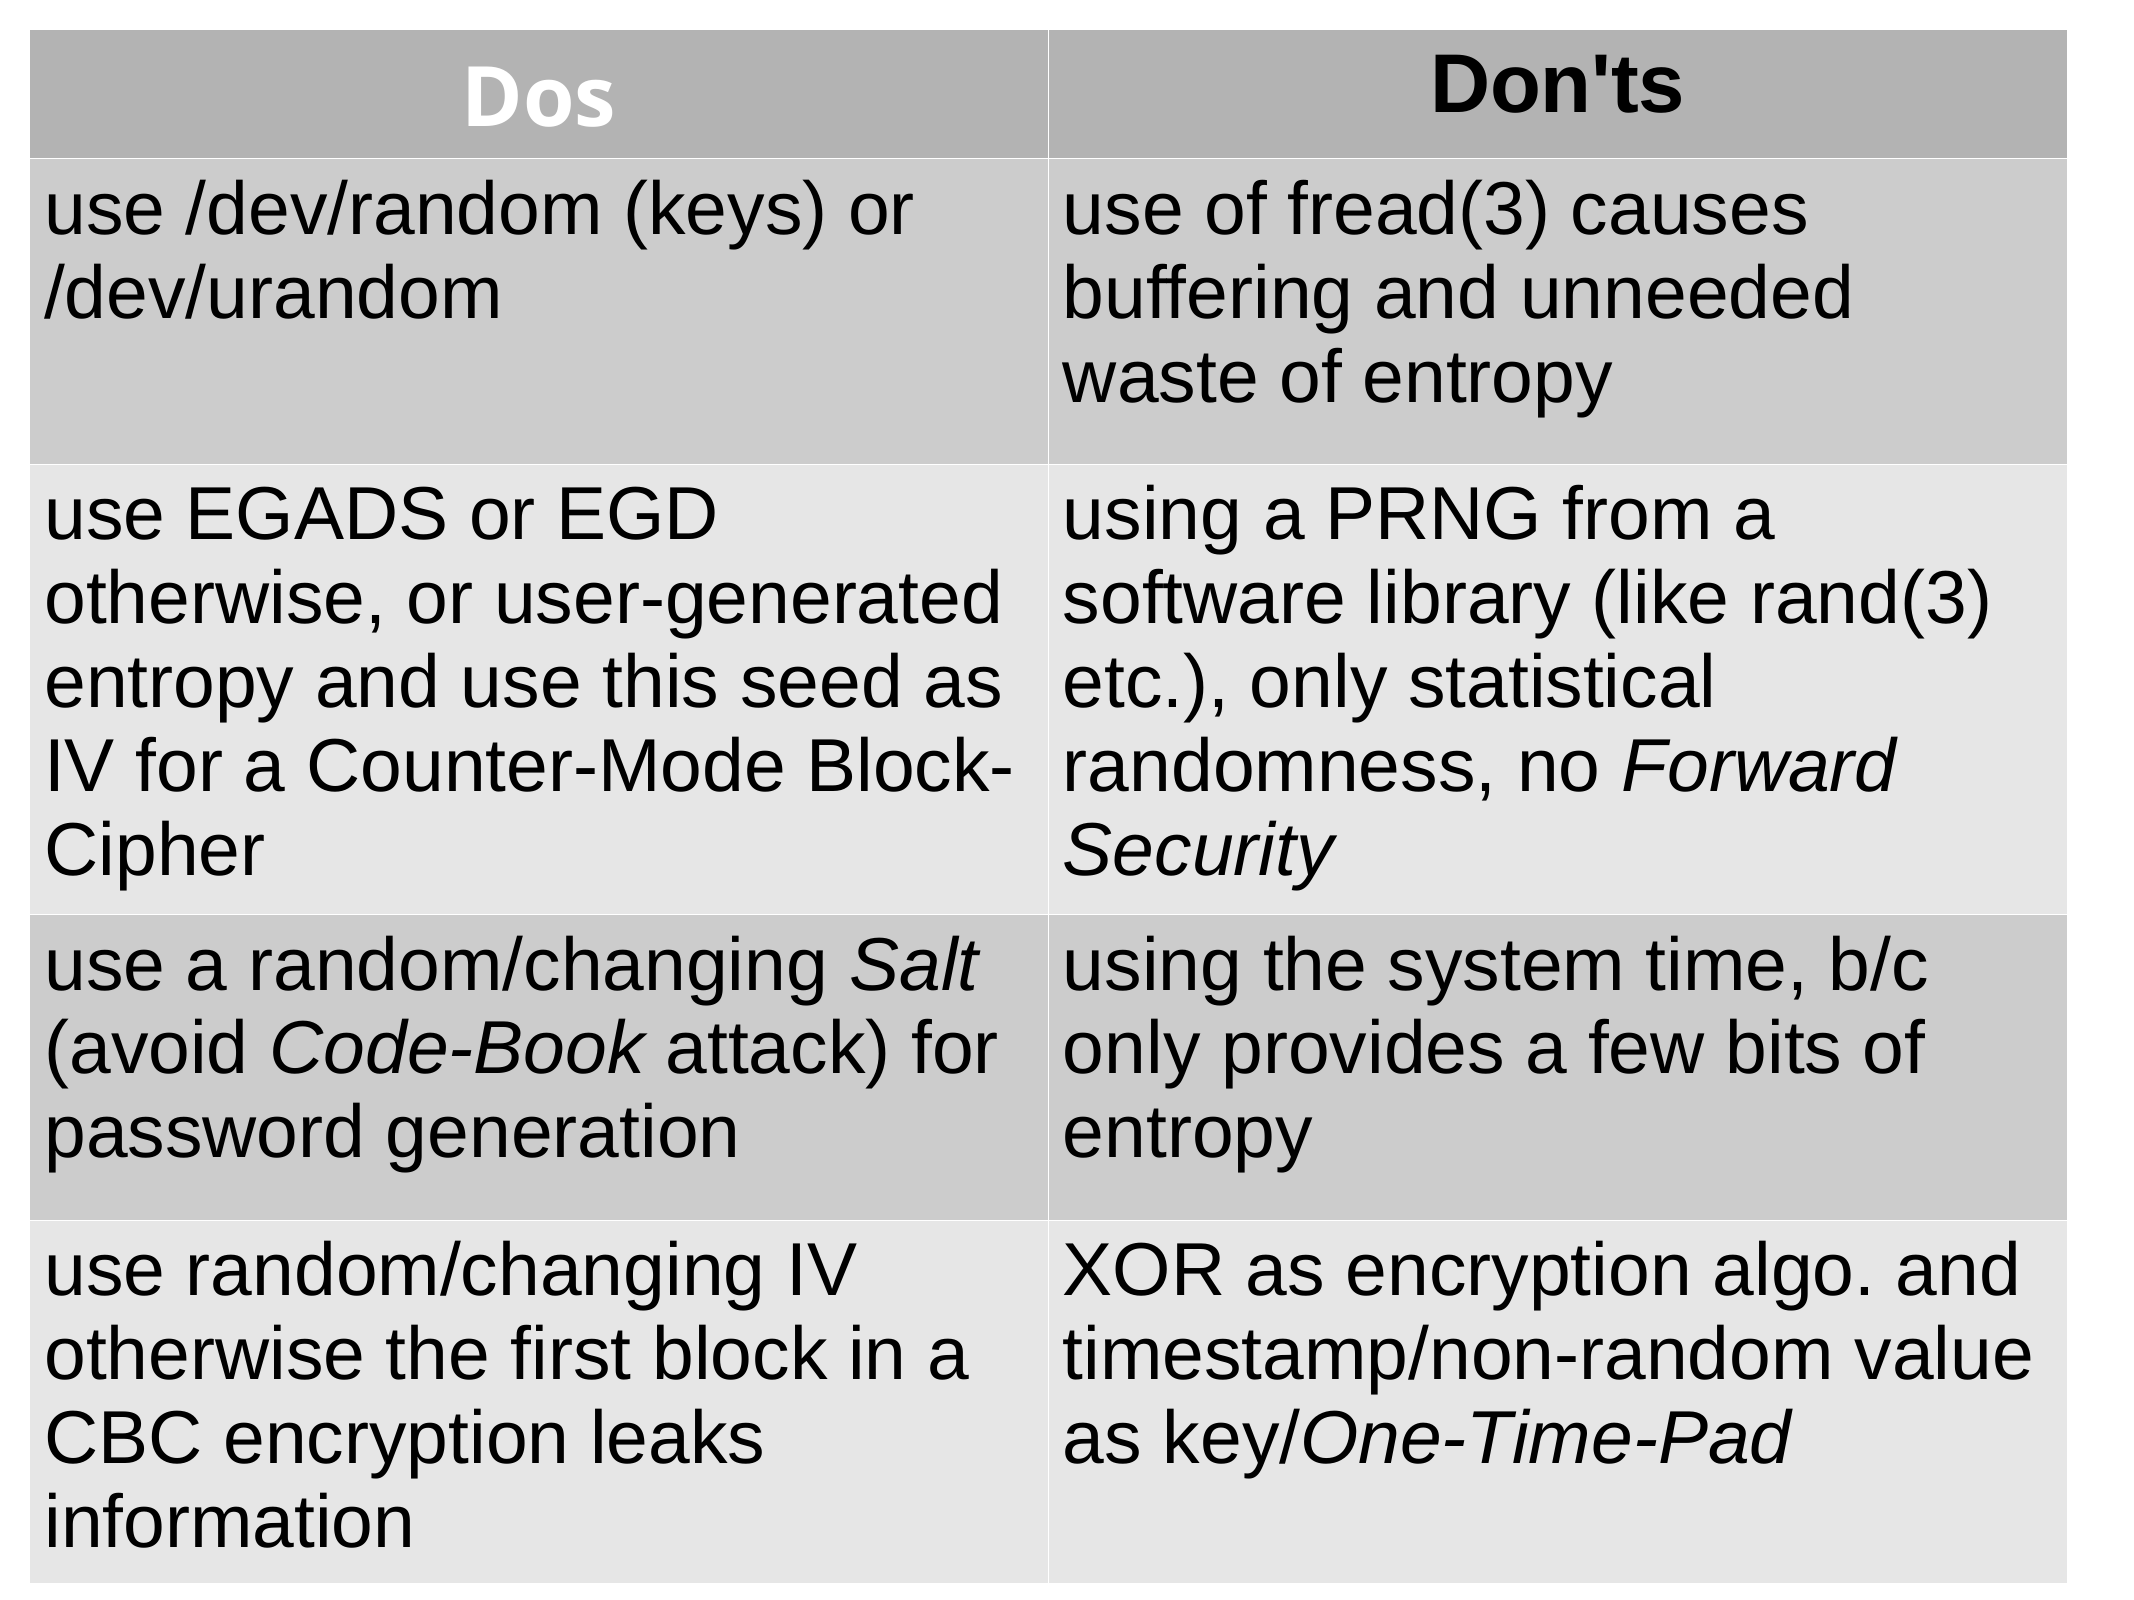

| Dos | Don'ts |
| --- | --- |
| use /dev/random (keys) or /dev/urandom | use of fread(3) causes buffering and unneeded waste of entropy |
| use EGADS or EGD otherwise, or user-generated entropy and use this seed as IV for a Counter-Mode Block-Cipher | using a PRNG from a software library (like rand(3) etc.), only statistical randomness, no Forward Security |
| use a random/changing Salt (avoid Code-Book attack) for password generation | using the system time, b/c only provides a few bits of entropy |
| use random/changing IV otherwise the first block in a CBC encryption leaks information | XOR as encryption algo. and timestamp/non-random value as key/One-Time-Pad |